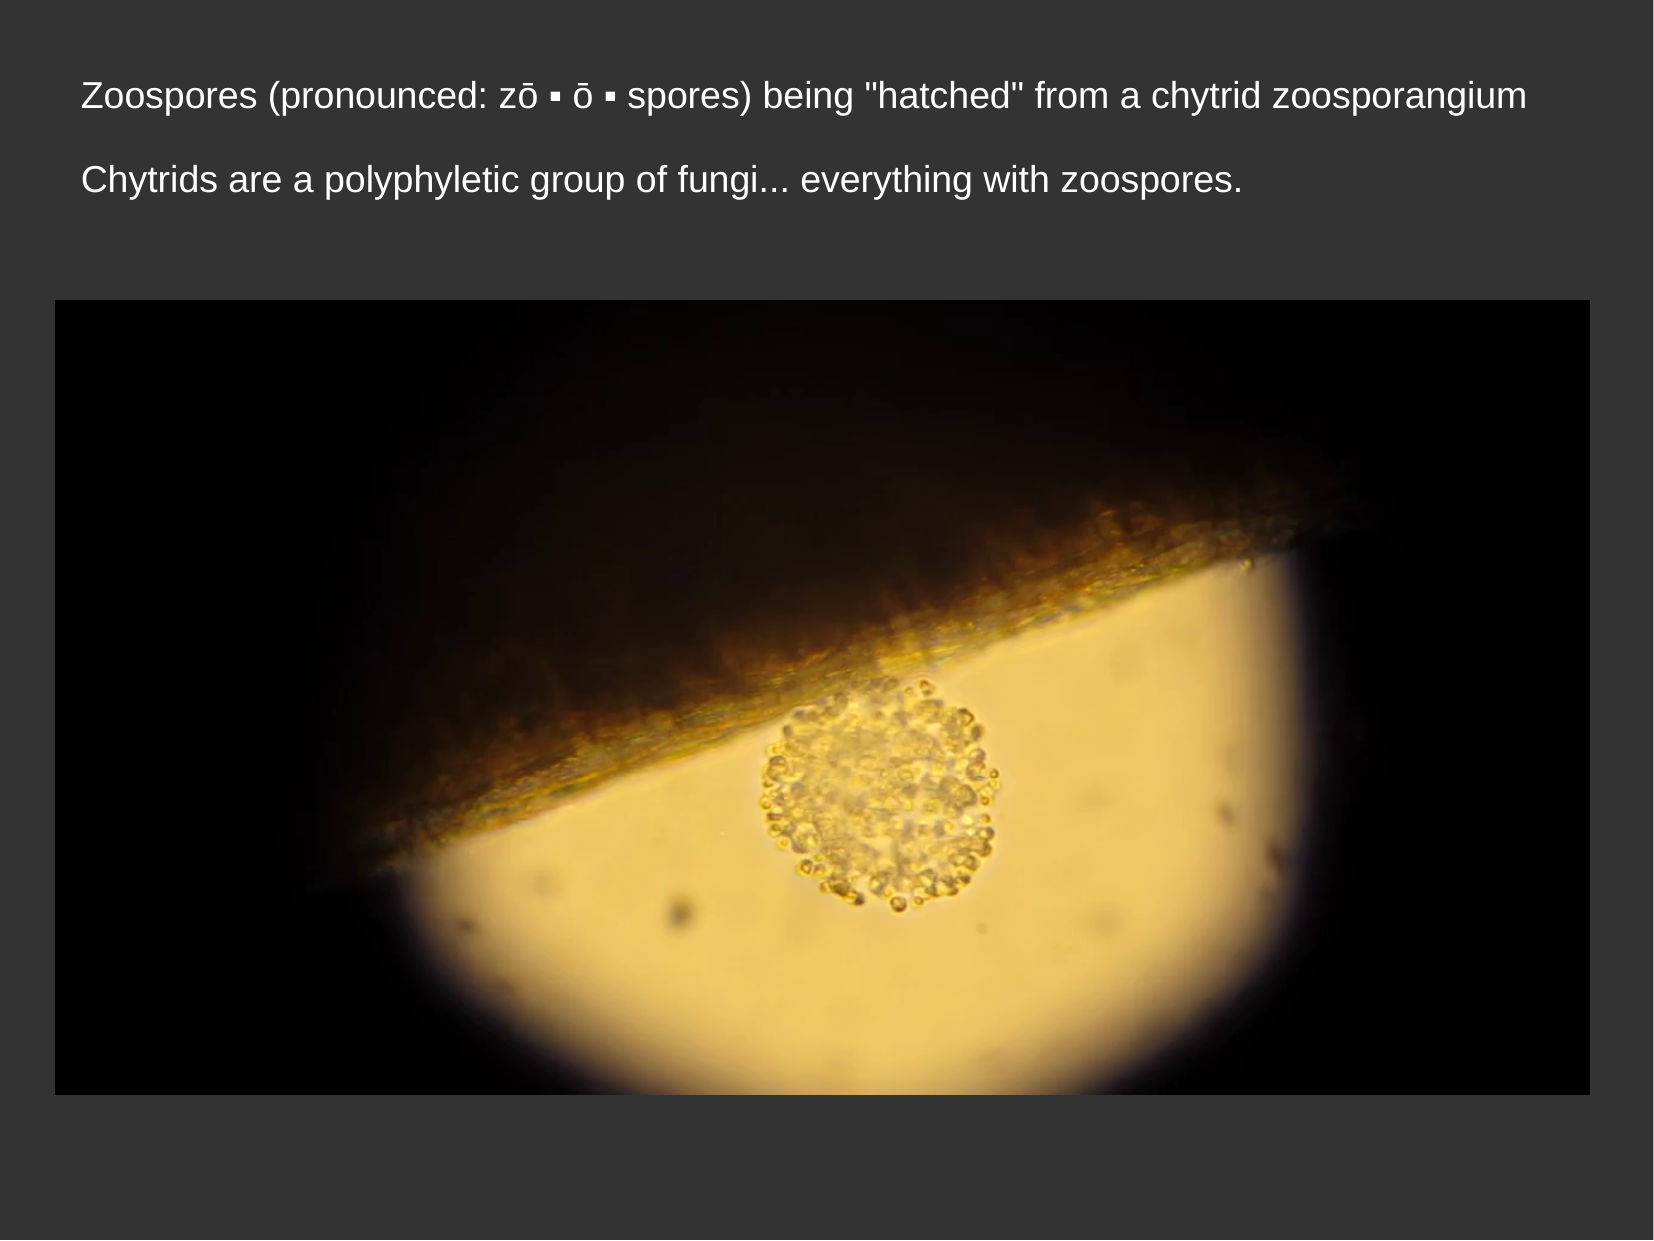

Zoospores (pronounced: zō ▪ ō ▪ spores) being "hatched" from a chytrid zoosporangium
Chytrids are a polyphyletic group of fungi... everything with zoospores.